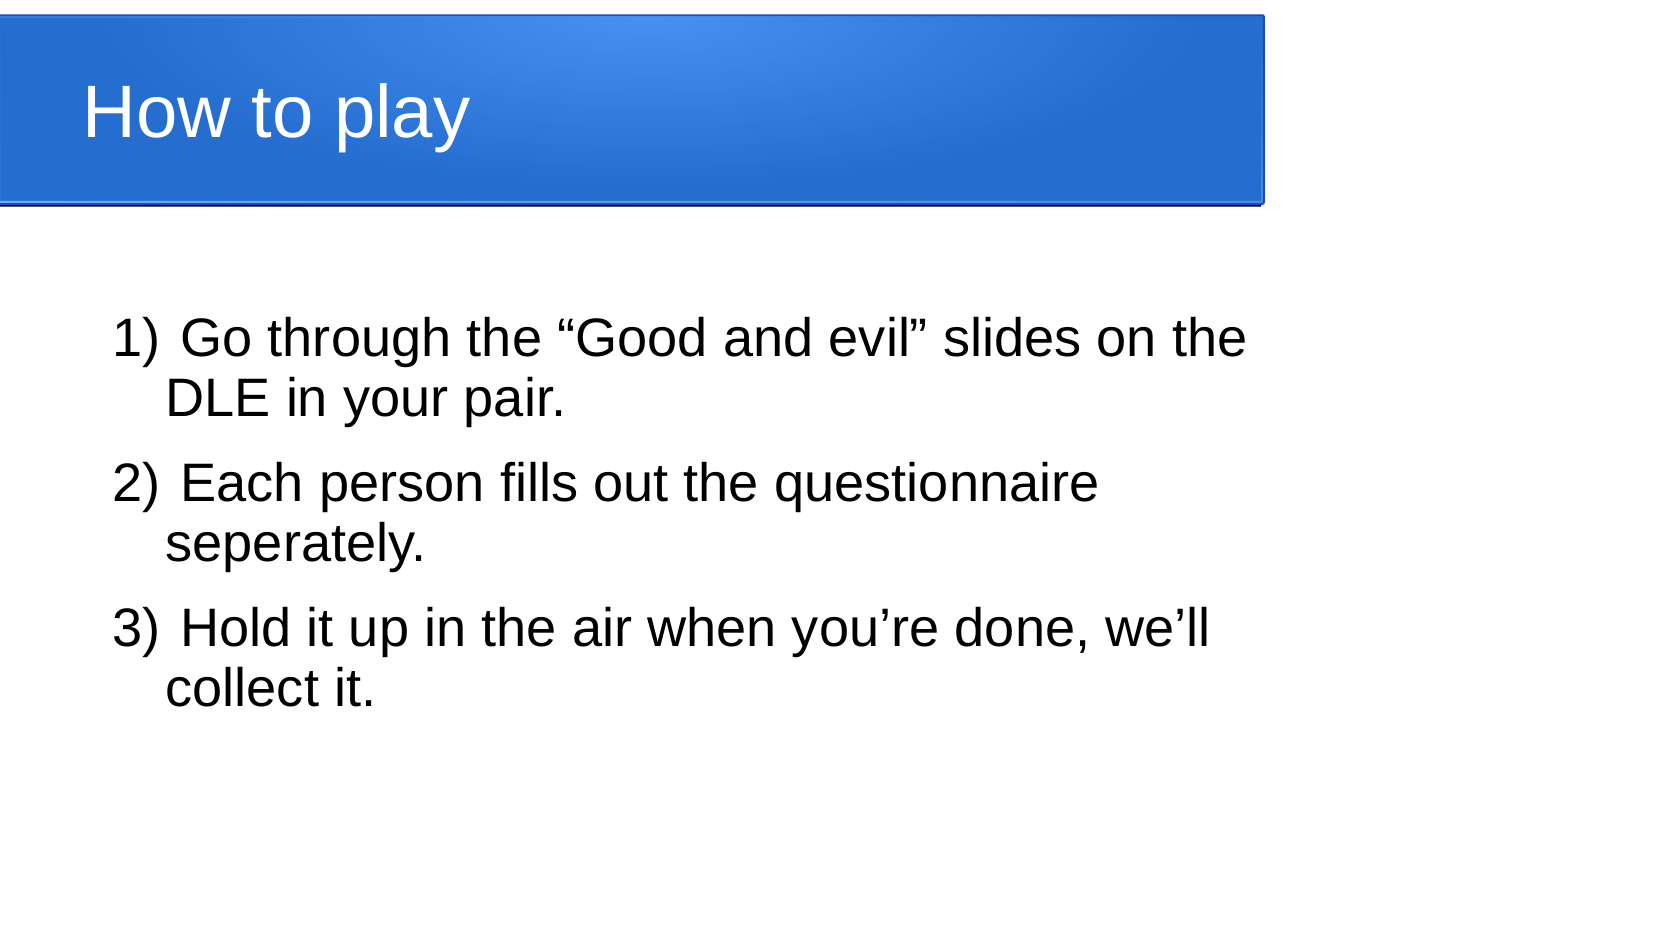

# How to play
 Go through the “Good and evil” slides on the DLE in your pair.
 Each person fills out the questionnaire seperately.
 Hold it up in the air when you’re done, we’ll collect it.